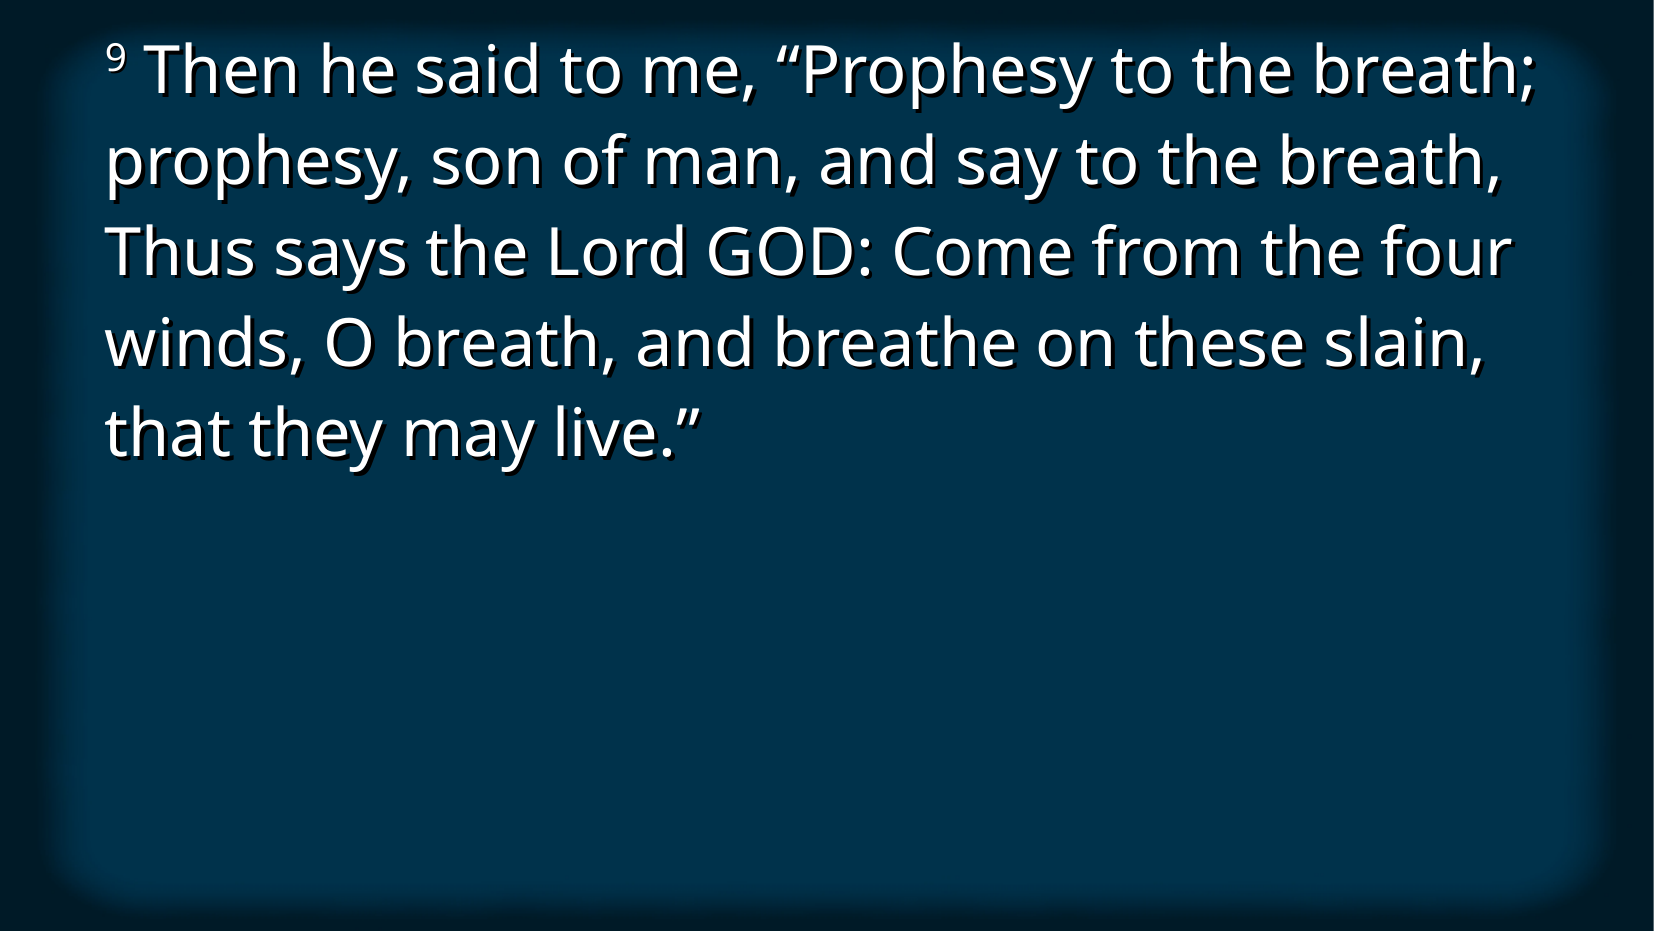

9 Then he said to me, “Prophesy to the breath; prophesy, son of man, and say to the breath, Thus says the Lord GOD: Come from the four winds, O breath, and breathe on these slain, that they may live.”